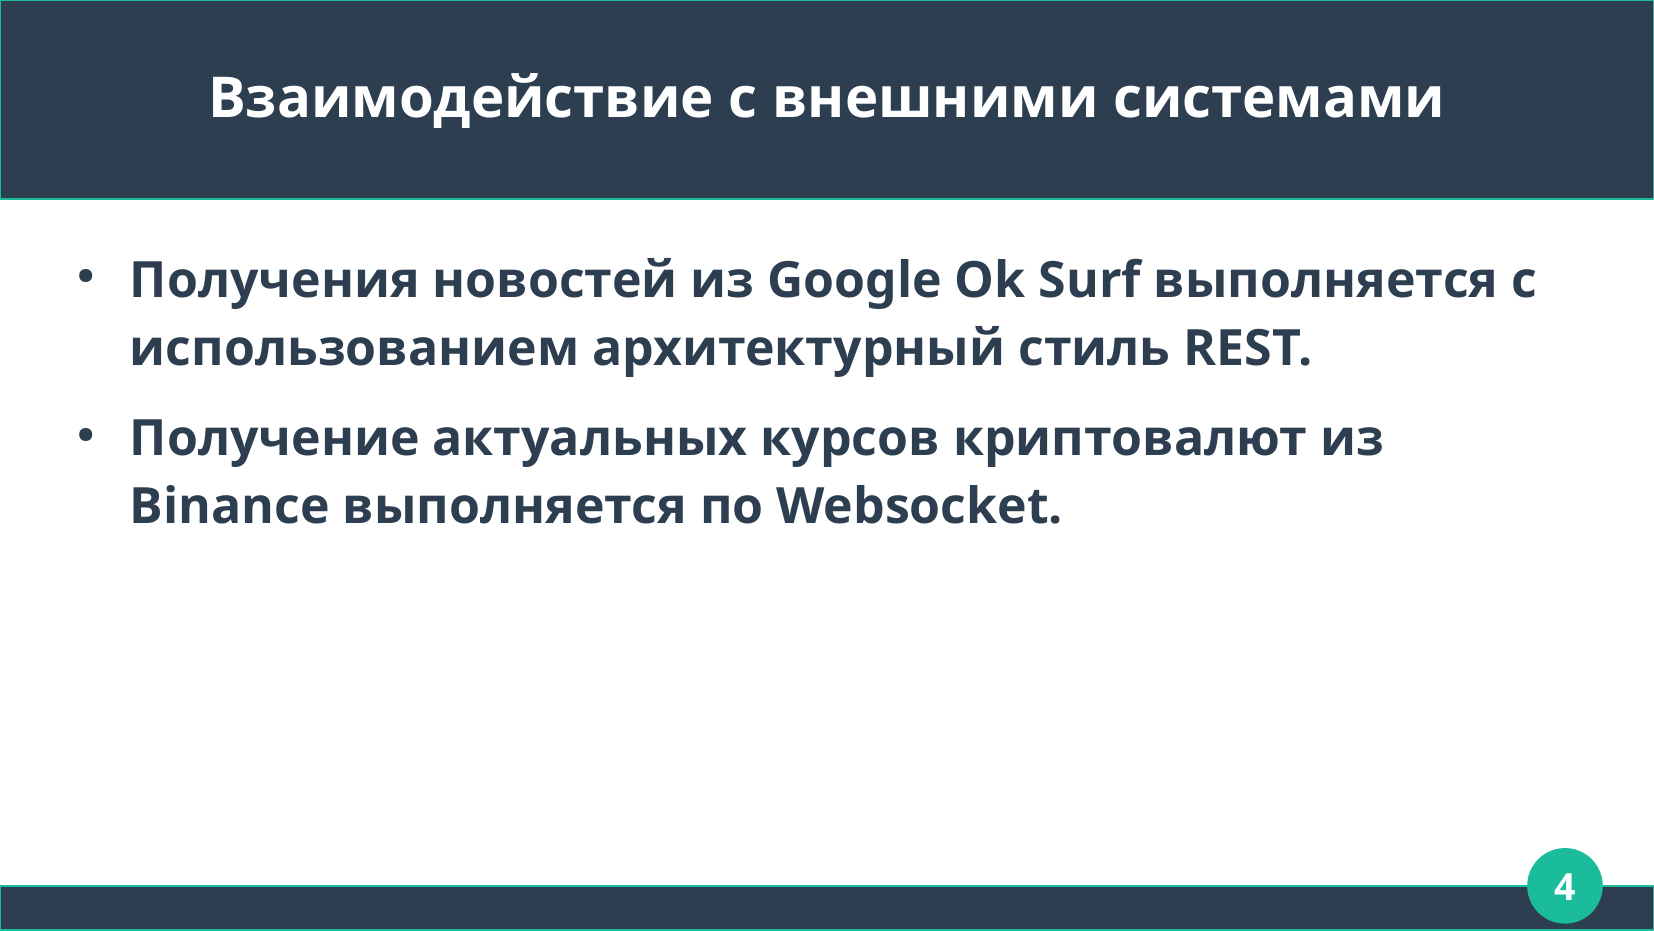

# Взаимодействие с внешними системами
Получения новостей из Google Ok Surf выполняется с использованием архитектурный стиль REST.
Получение актуальных курсов криптовалют из Binance выполняется по Websocket.
4